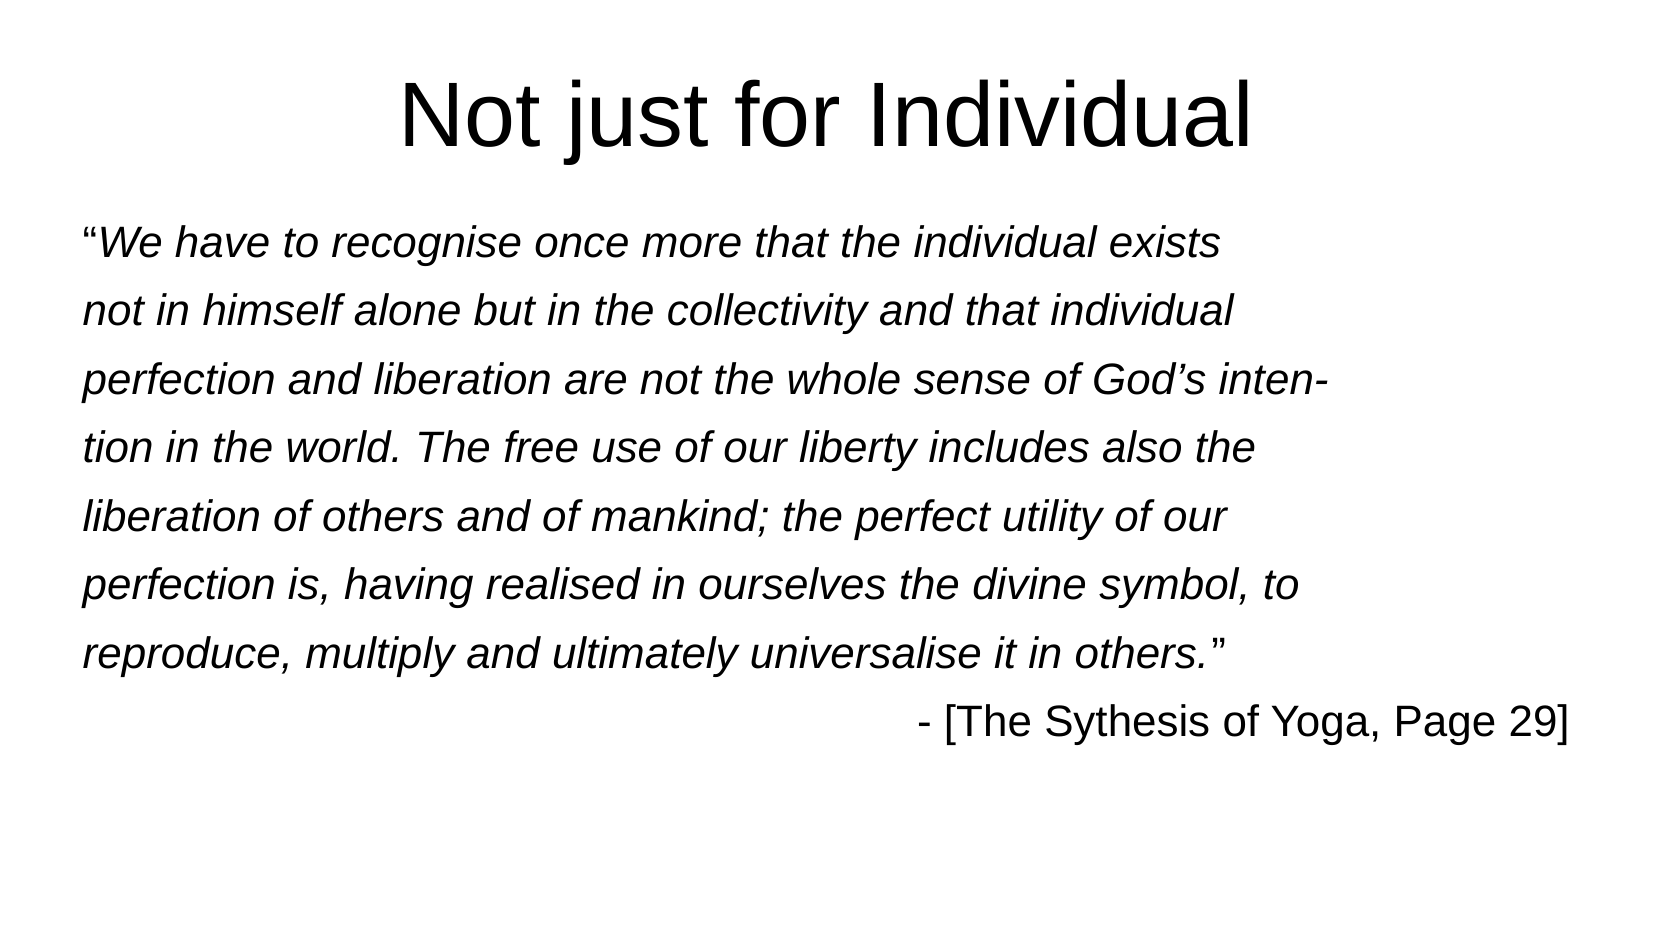

Not just for Individual
# “We have to recognise once more that the individual exists
not in himself alone but in the collectivity and that individual
perfection and liberation are not the whole sense of God’s inten-
tion in the world. The free use of our liberty includes also the
liberation of others and of mankind; the perfect utility of our
perfection is, having realised in ourselves the divine symbol, to
reproduce, multiply and ultimately universalise it in others.”
- [The Sythesis of Yoga, Page 29]